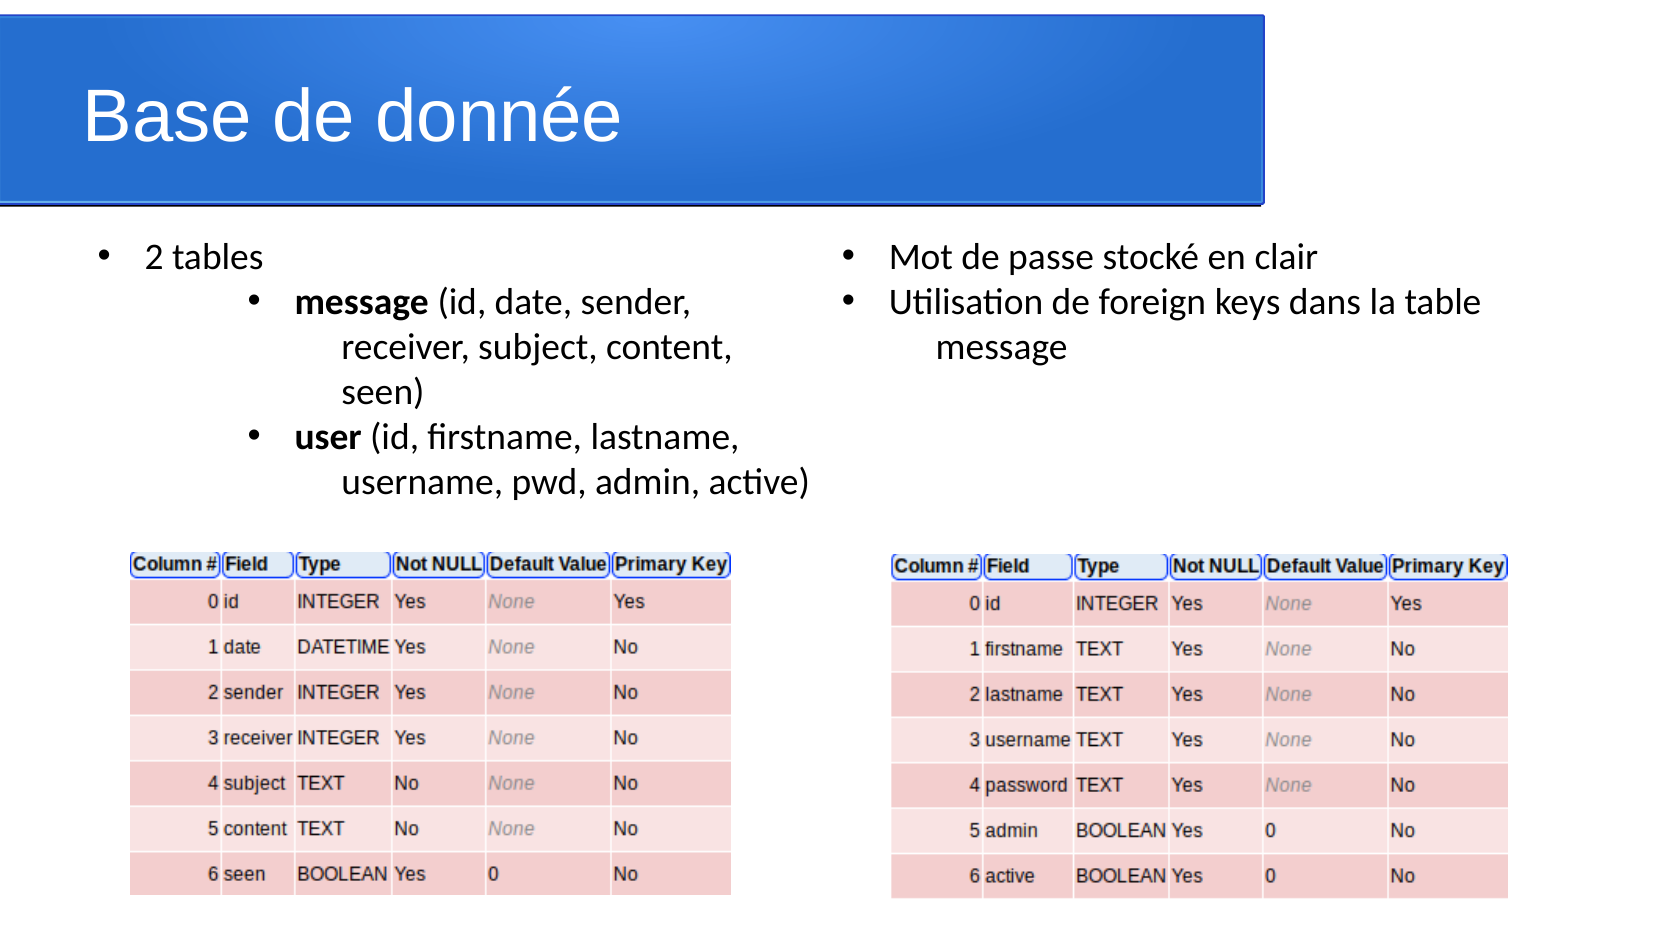

# Base de donnée
2 tables
message (id, date, sender, receiver, subject, content, seen)
user (id, firstname, lastname, username, pwd, admin, active)
Mot de passe stocké en clair
Utilisation de foreign keys dans la table message